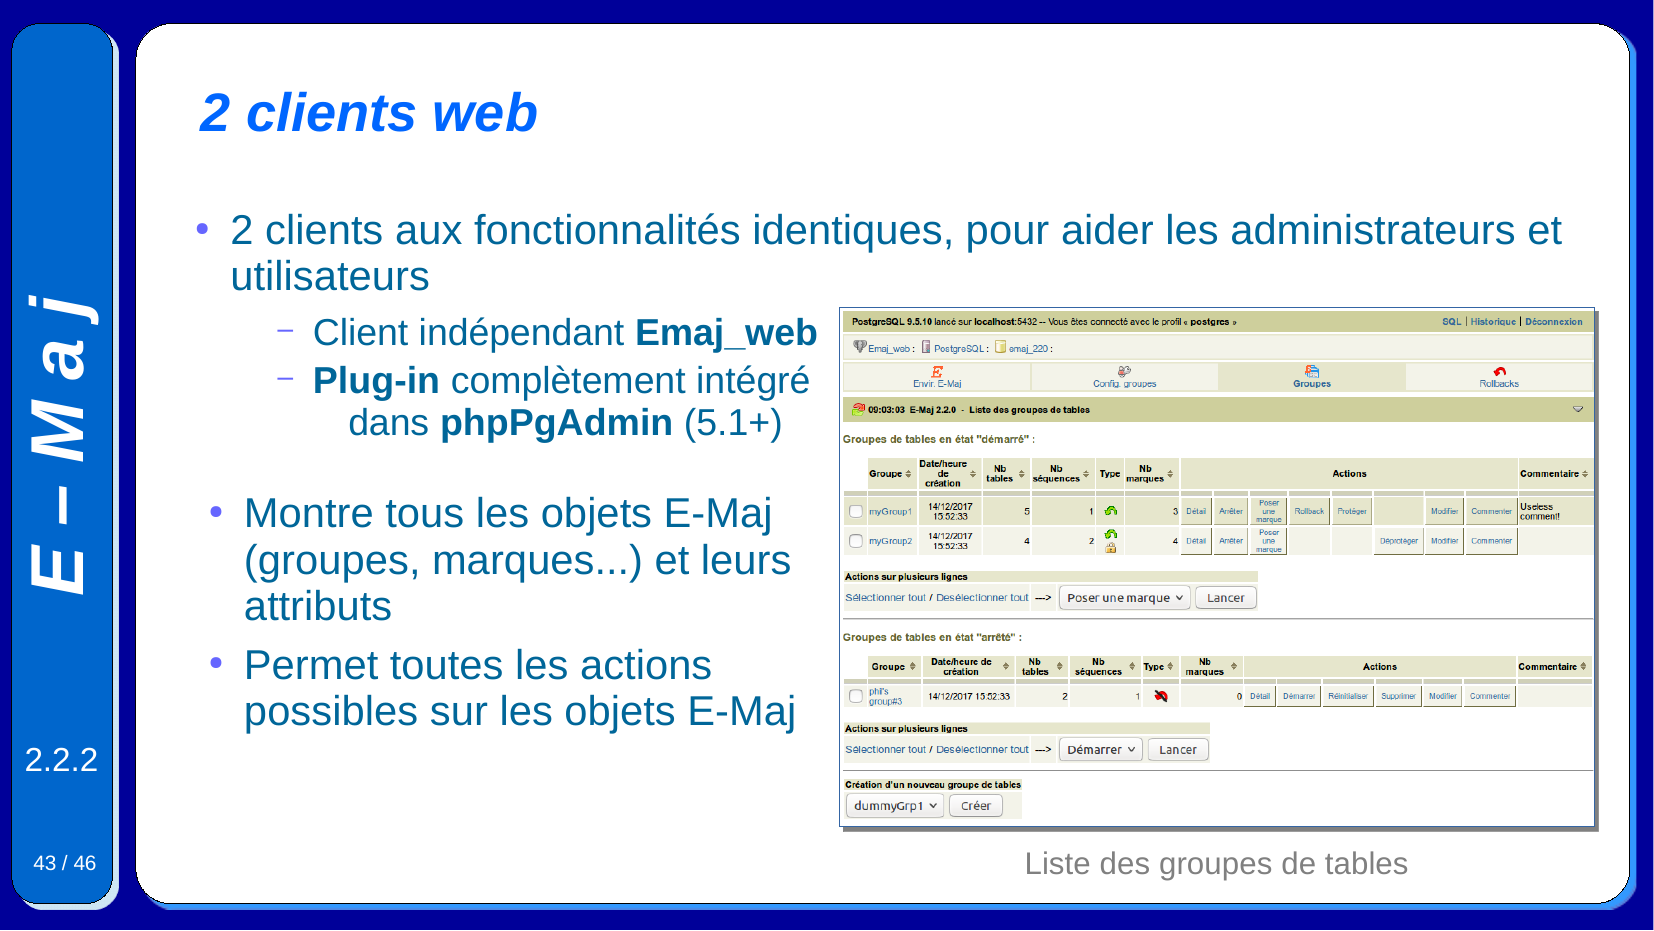

# 2 clients web
2 clients aux fonctionnalités identiques, pour aider les administrateurs et utilisateurs
Client indépendant Emaj_web
Plug-in complètement intégré
dans phpPgAdmin (5.1+)
Montre tous les objets E-Maj (groupes, marques...) et leurs attributs
Permet toutes les actions possibles sur les objets E-Maj
Liste des groupes de tables